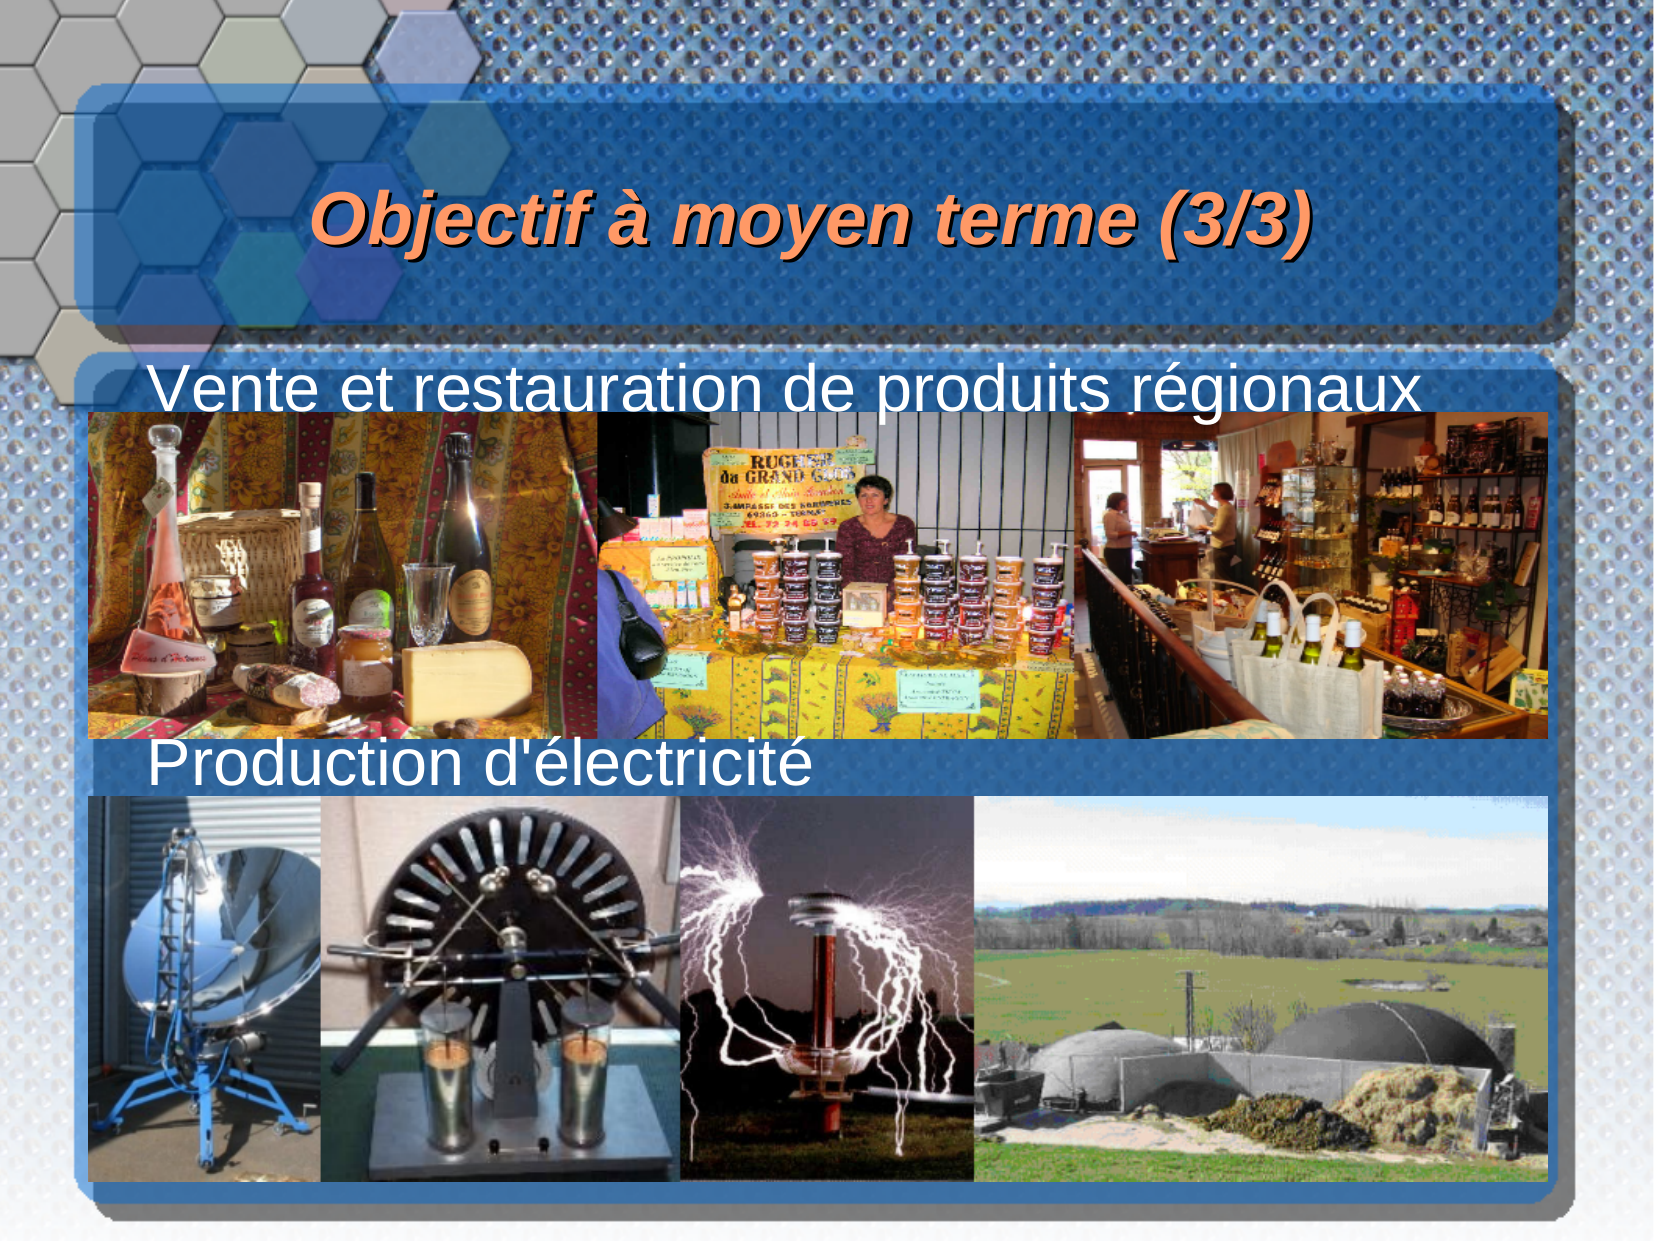

# Objectif à moyen terme (3/3)
Vente et restauration de produits régionaux
Production d'électricité